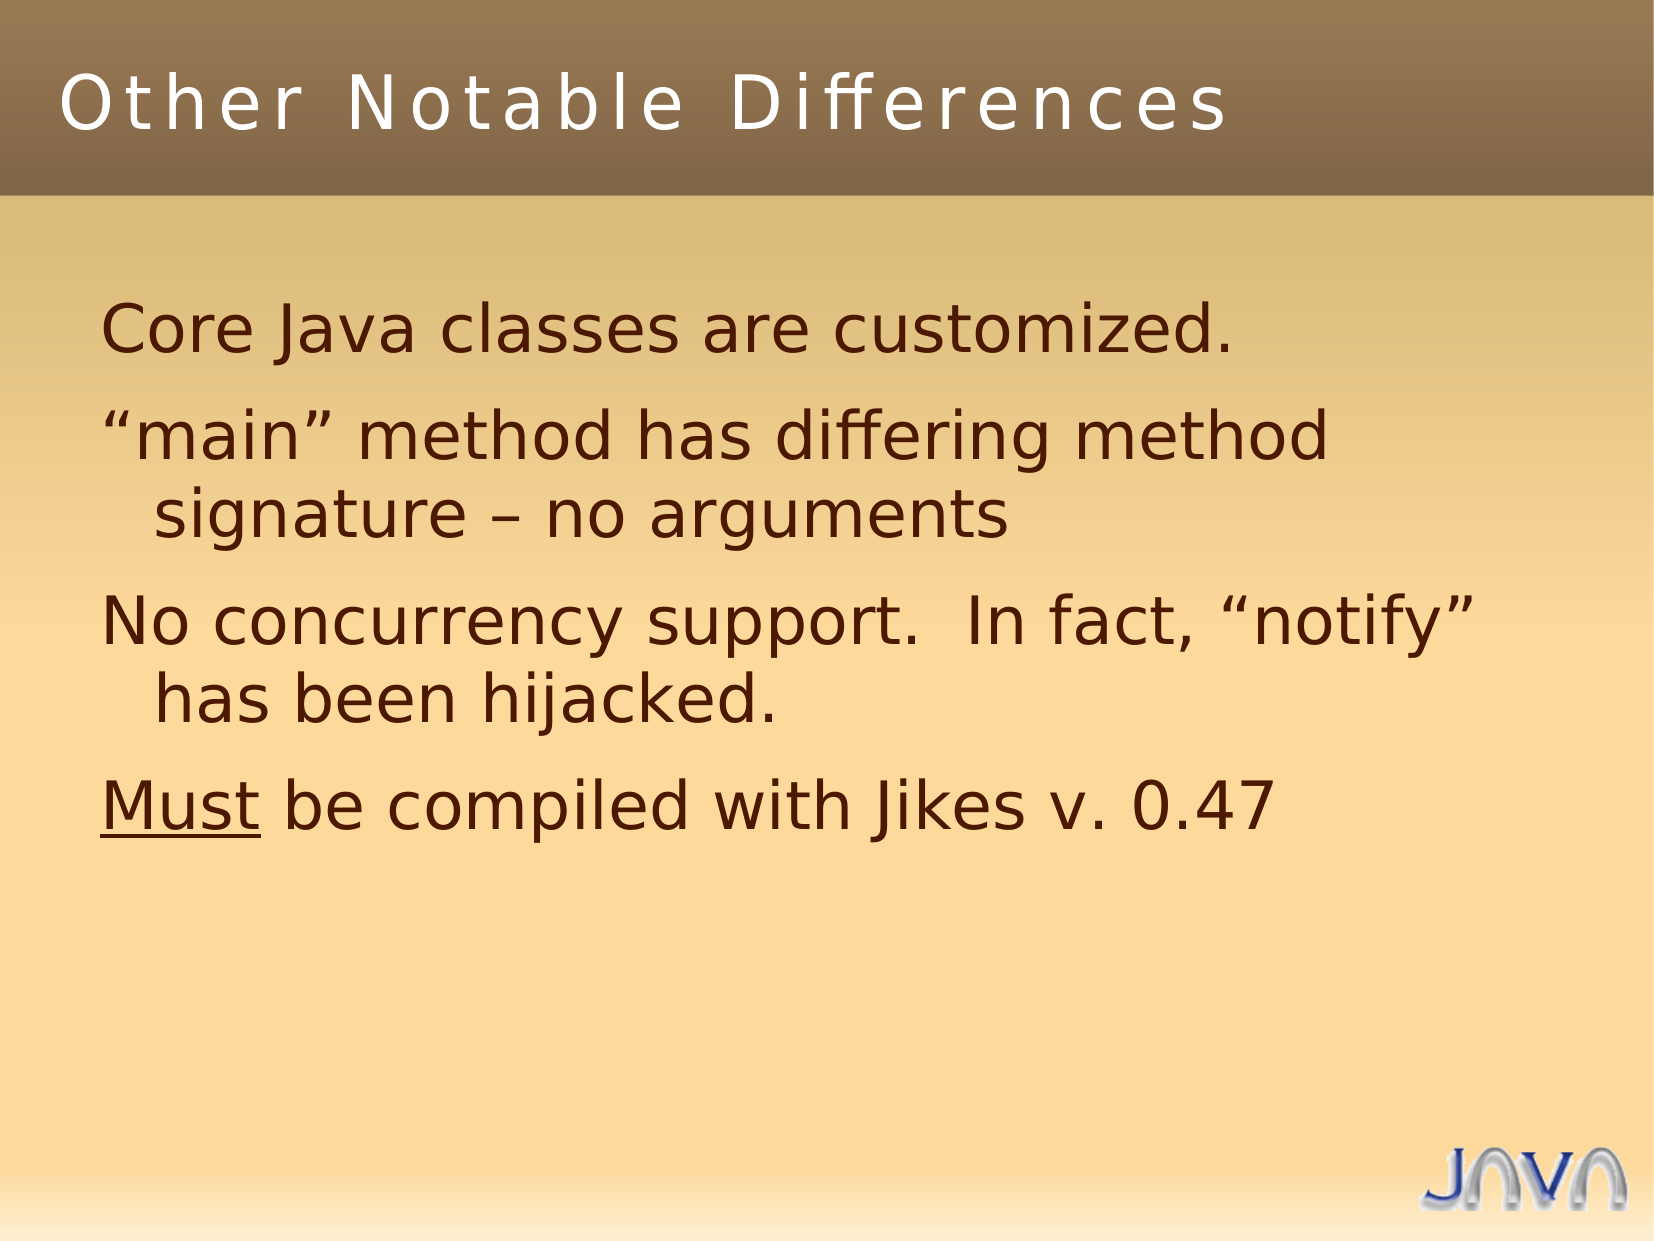

# Other Notable Differences
Core Java classes are customized.
“main” method has differing method signature – no arguments
No concurrency support. In fact, “notify” has been hijacked.
Must be compiled with Jikes v. 0.47